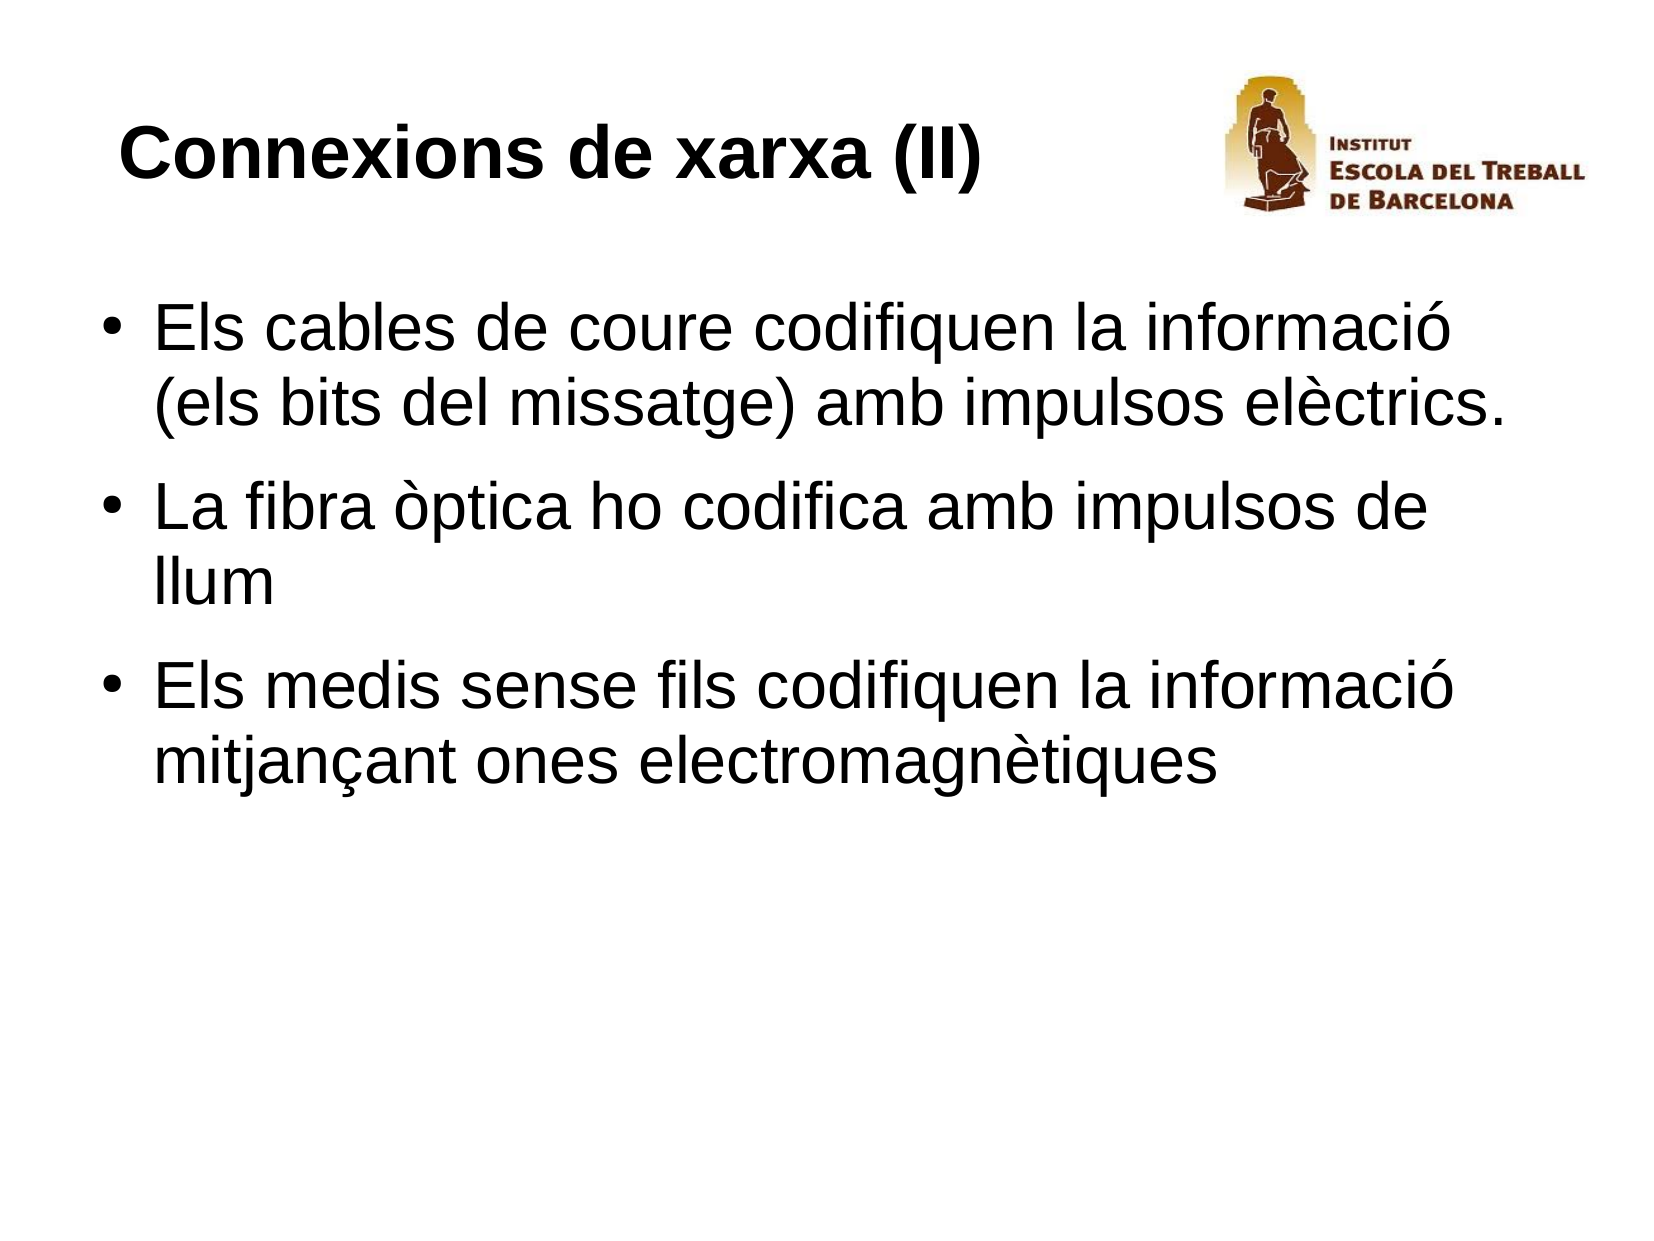

# Connexions de xarxa (II)
Els cables de coure codifiquen la informació (els bits del missatge) amb impulsos elèctrics.
La fibra òptica ho codifica amb impulsos de llum
Els medis sense fils codifiquen la informació mitjançant ones electromagnètiques